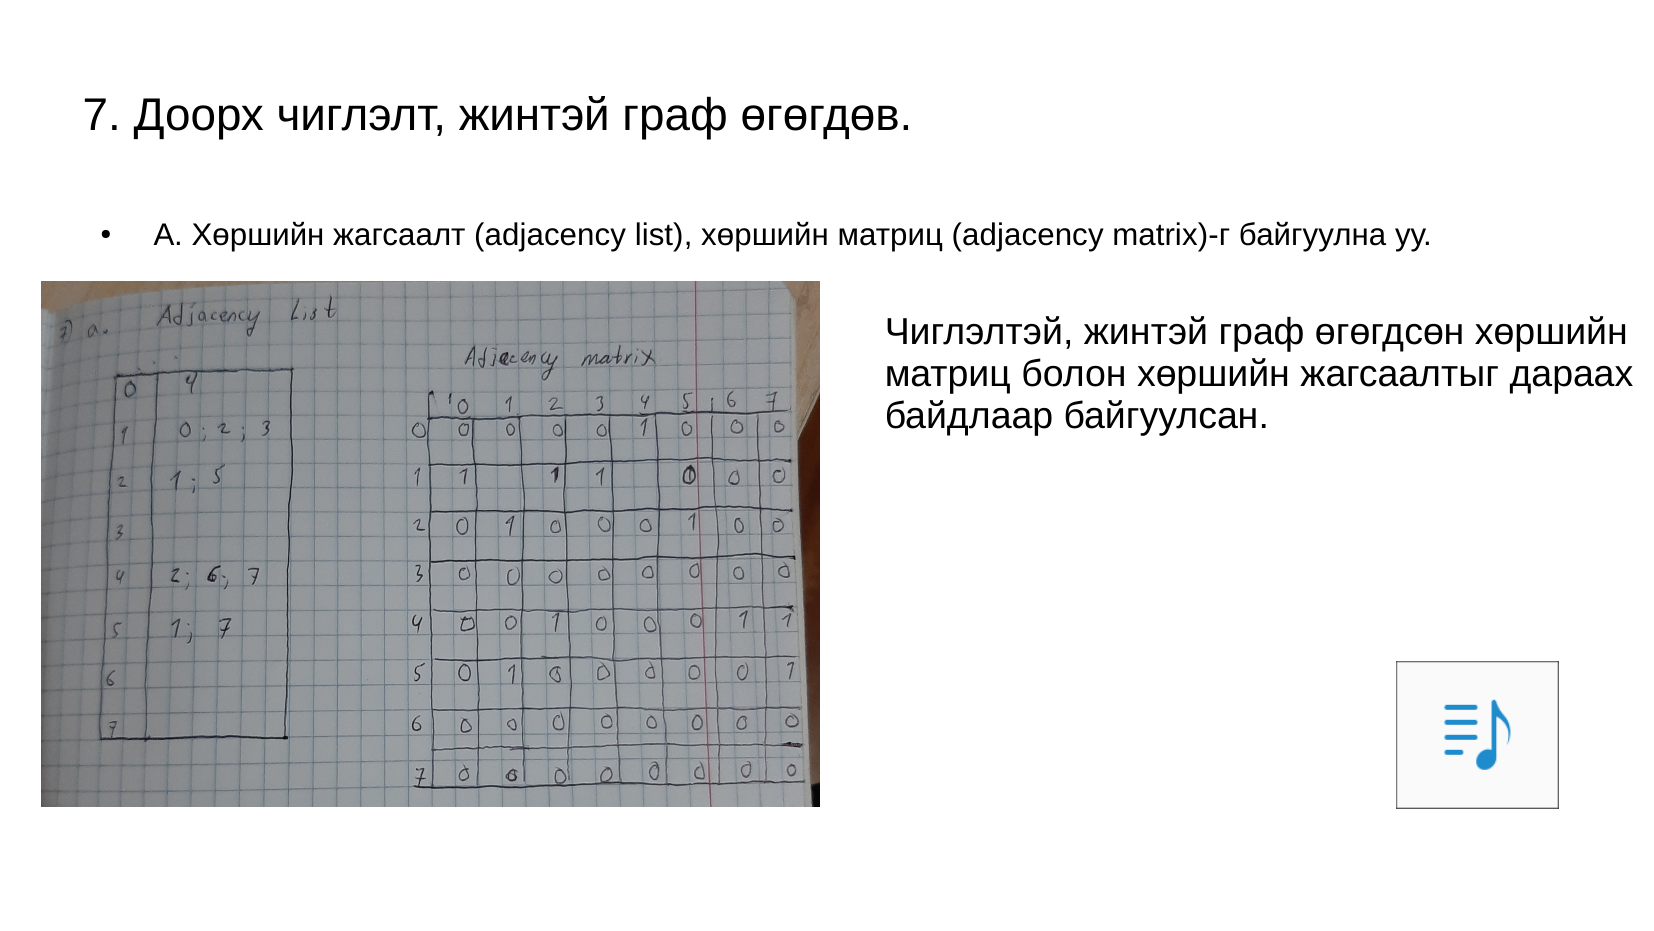

# 7. Доорх чиглэлт, жинтэй граф өгөгдөв.
А. Хөршийн жагсаалт (adjacency list), хөршийн матриц (adjacency matrix)-г байгуулна уу.
Чиглэлтэй, жинтэй граф өгөгдсөн хөршийн
матриц болон хөршийн жагсаалтыг дараах
байдлаар байгуулсан.